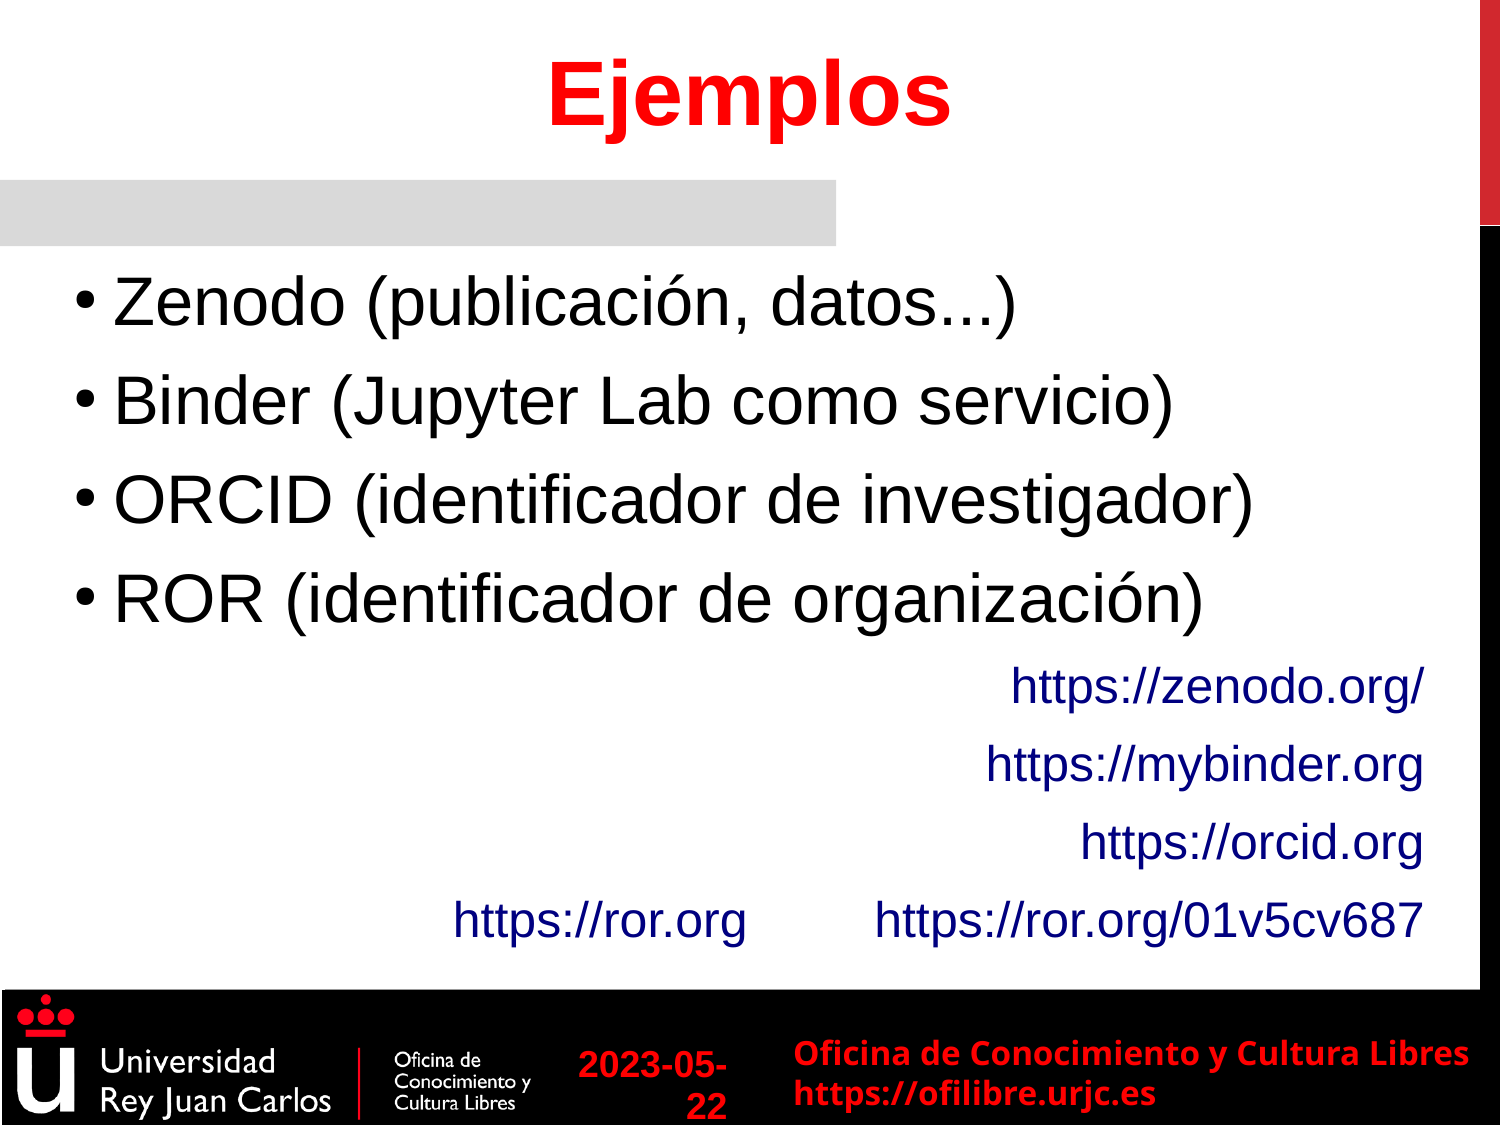

# Ejemplos
Zenodo (publicación, datos...)
Binder (Jupyter Lab como servicio)
ORCID (identificador de investigador)
ROR (identificador de organización)
https://zenodo.org/
https://mybinder.org
https://orcid.org
https://ror.org https://ror.org/01v5cv687